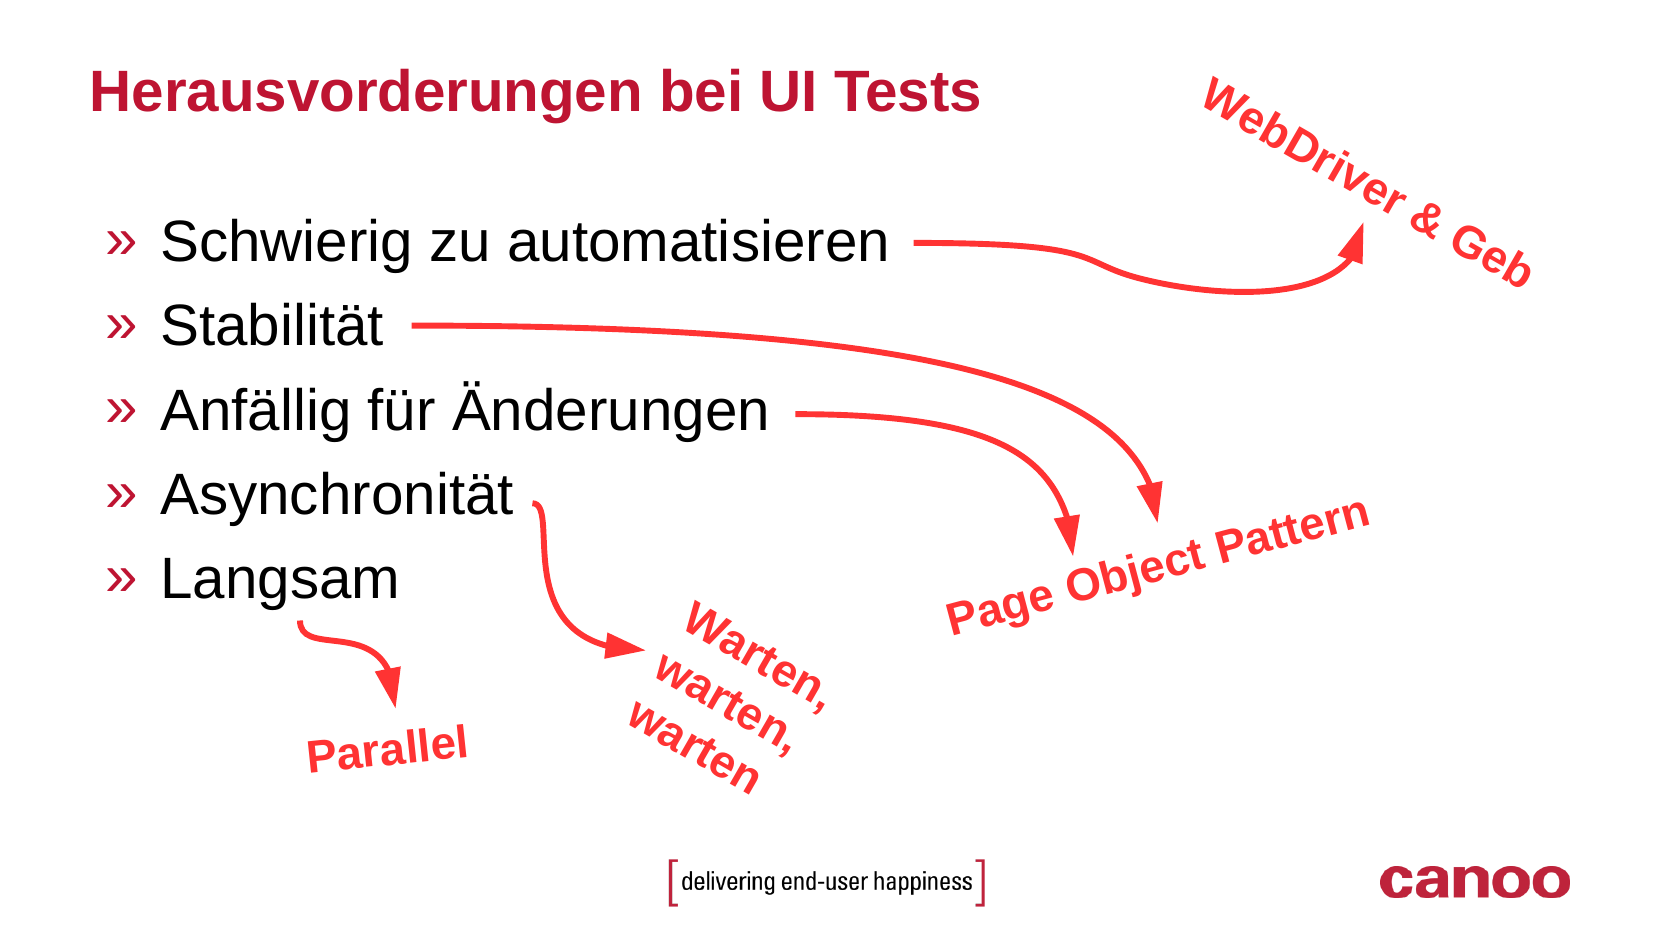

# Herausvorderungen bei UI Tests
WebDriver & Geb
Schwierig zu automatisieren
Stabilität
Anfällig für Änderungen
Asynchronität
Langsam
Page Object Pattern
Warten,
warten,
warten
Parallel